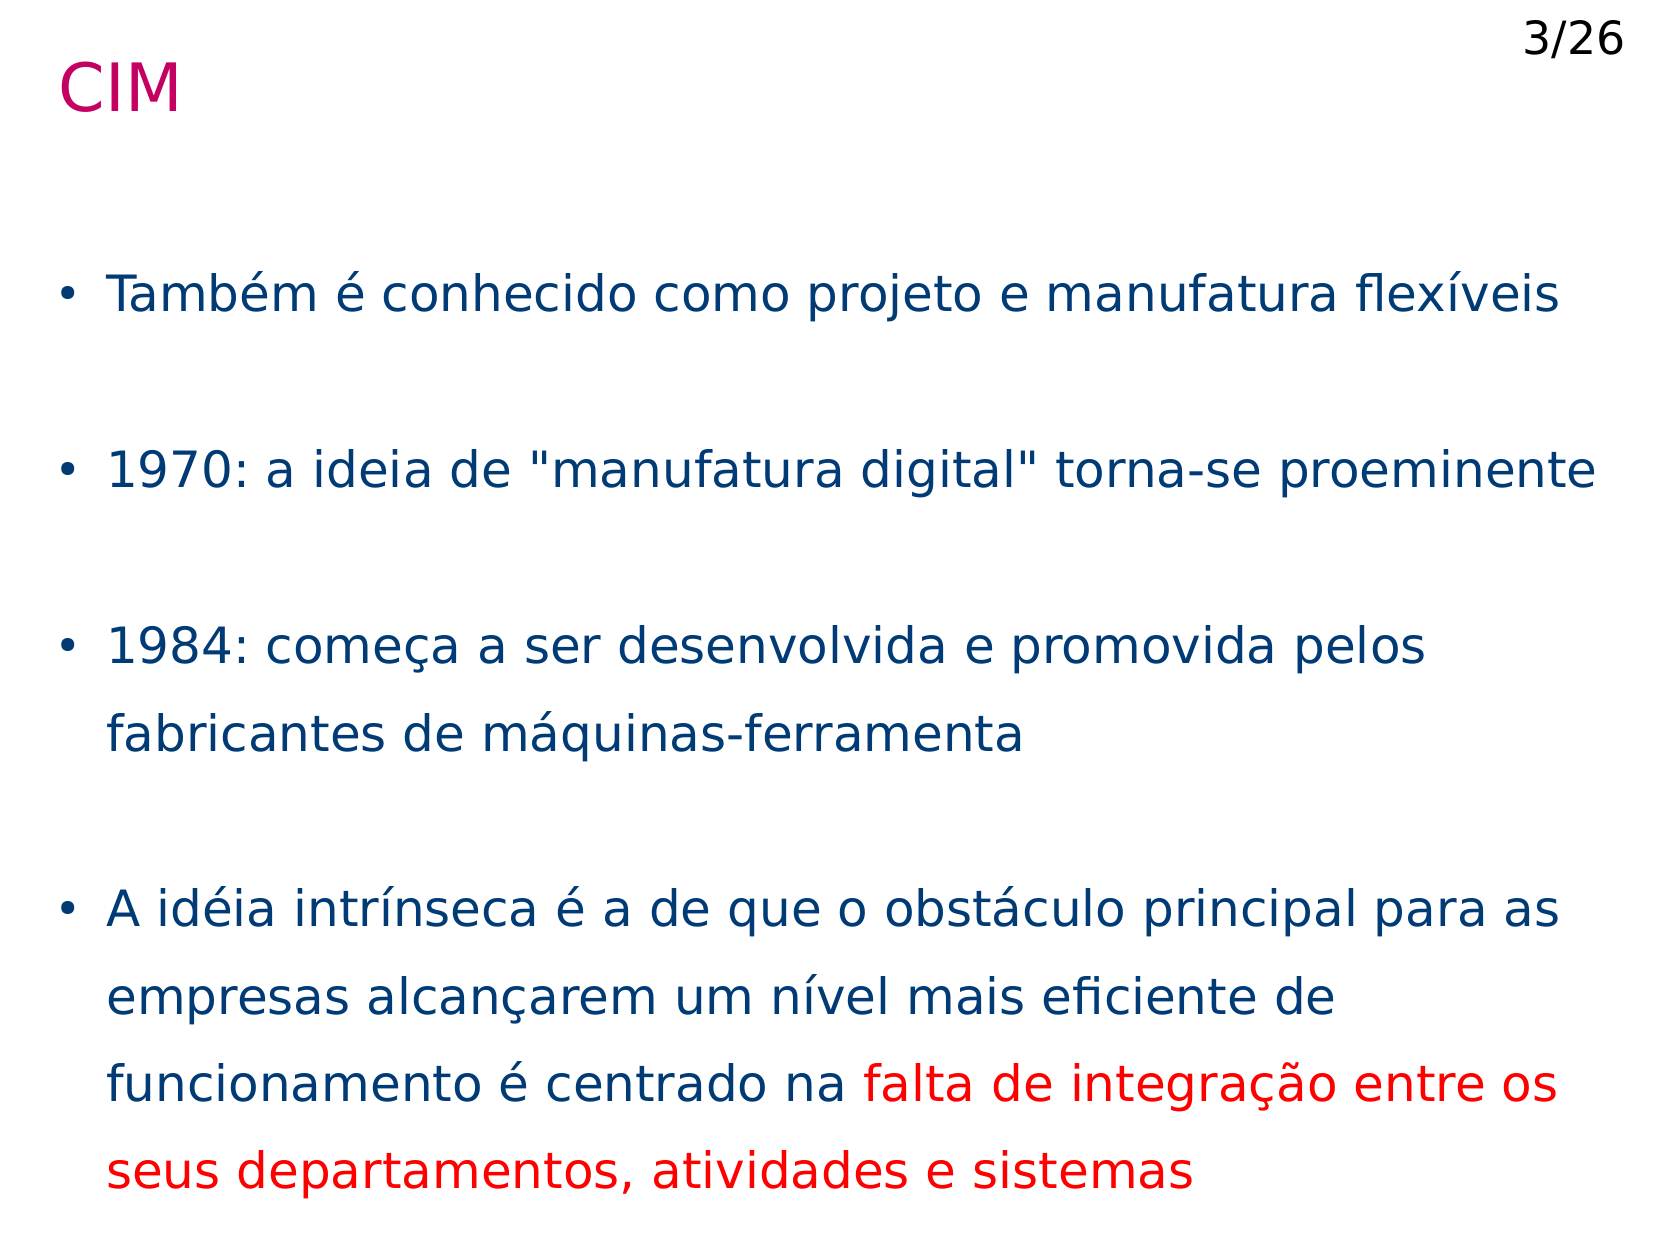

3
# CIM
Também é conhecido como projeto e manufatura flexíveis
1970: a ideia de "manufatura digital" torna-se proeminente
1984: começa a ser desenvolvida e promovida pelos fabricantes de máquinas-ferramenta
A idéia intrínseca é a de que o obstáculo principal para as empresas alcançarem um nível mais eficiente de funcionamento é centrado na falta de integração entre os seus departamentos, atividades e sistemas